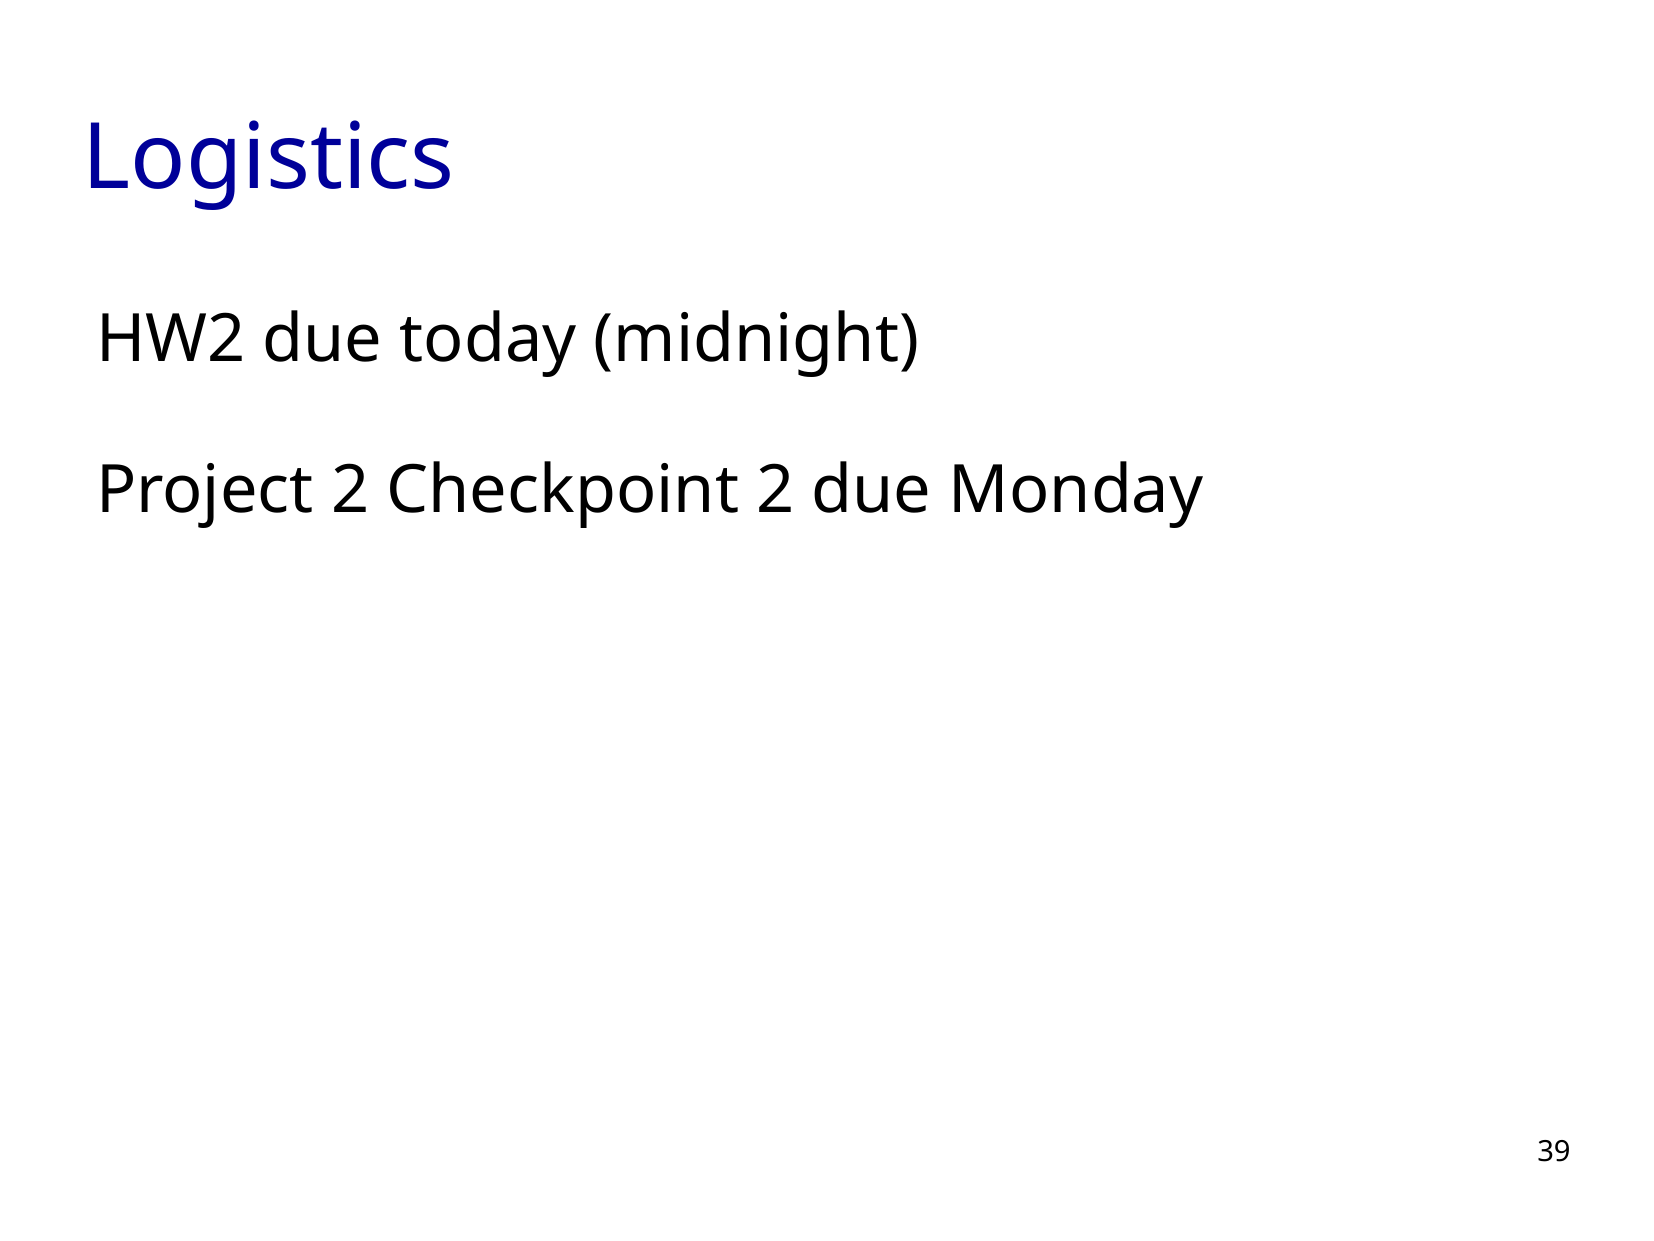

# Logistics
HW2 due today (midnight)
Project 2 Checkpoint 2 due Monday
39